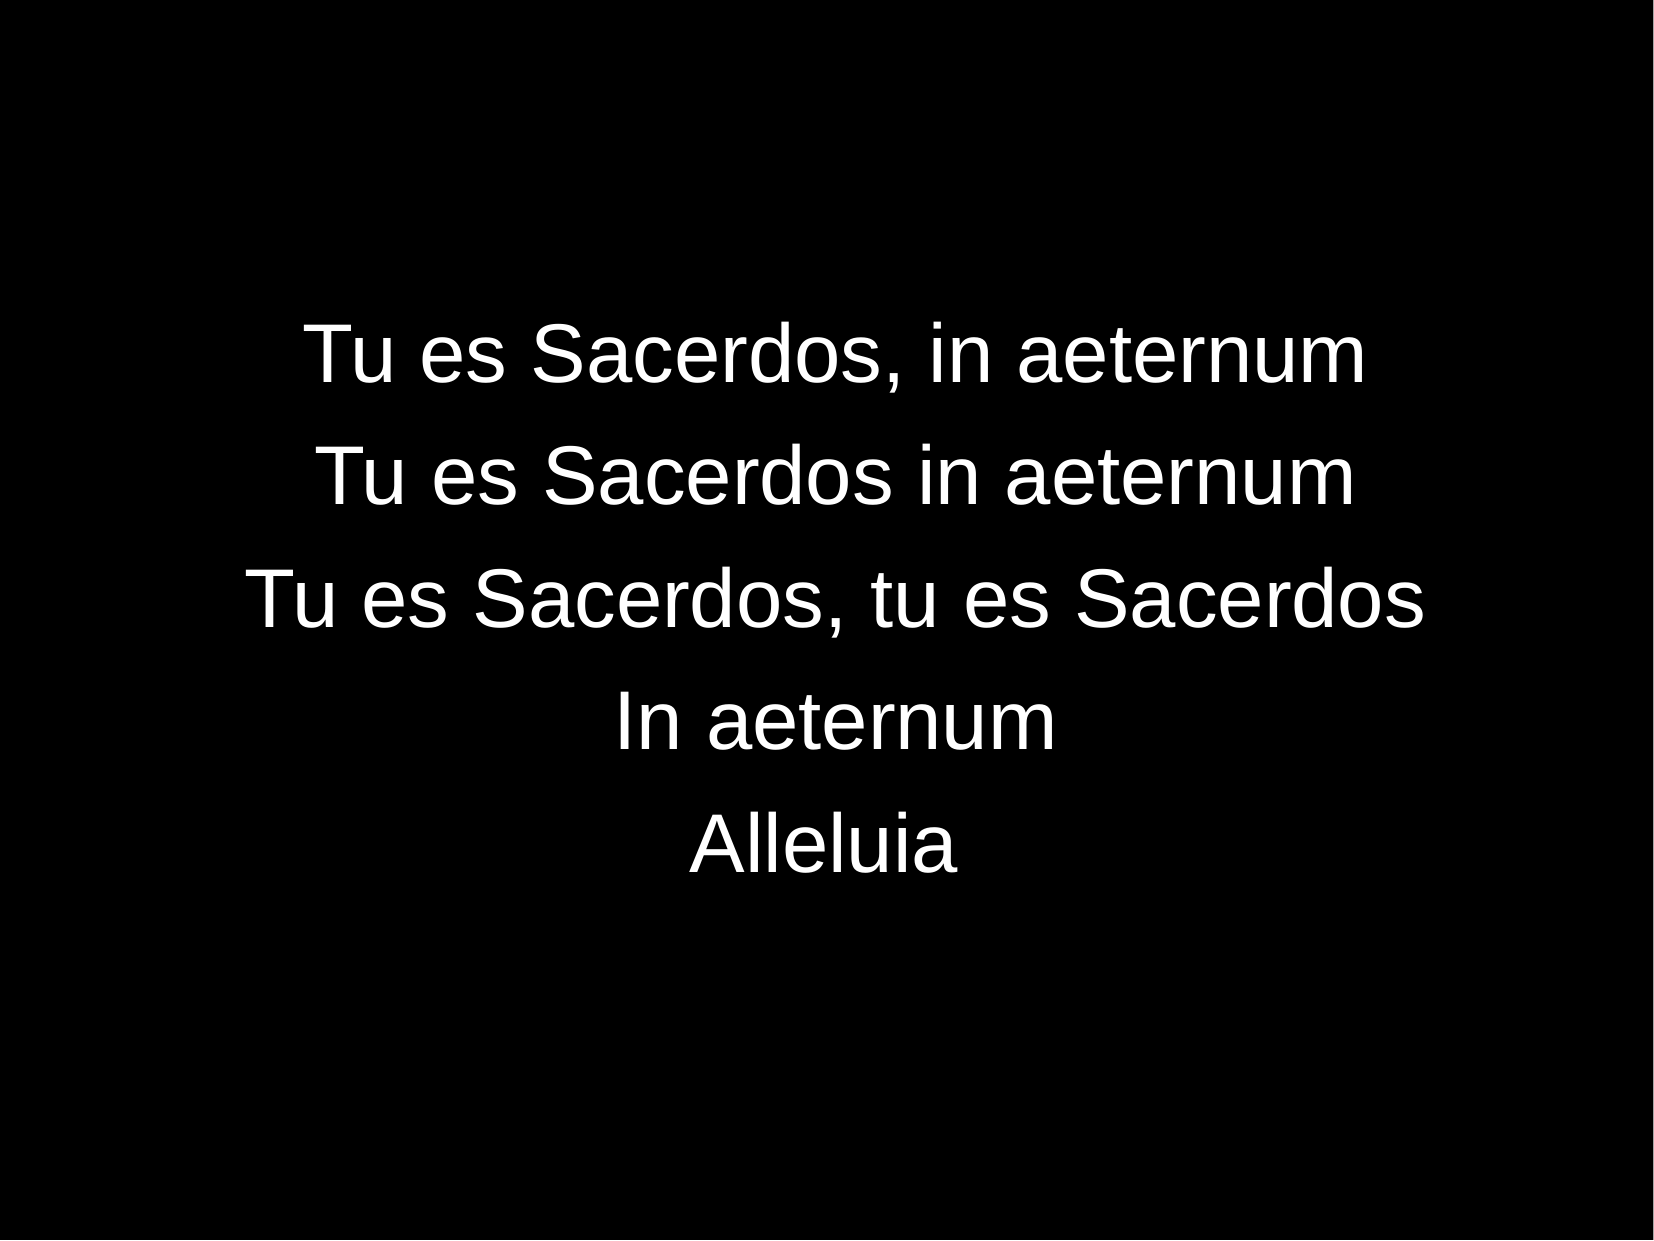

#
Tu es Sacerdos, in aeternum
Tu es Sacerdos in aeternum
Tu es Sacerdos, tu es Sacerdos
In aeternum
Alleluia